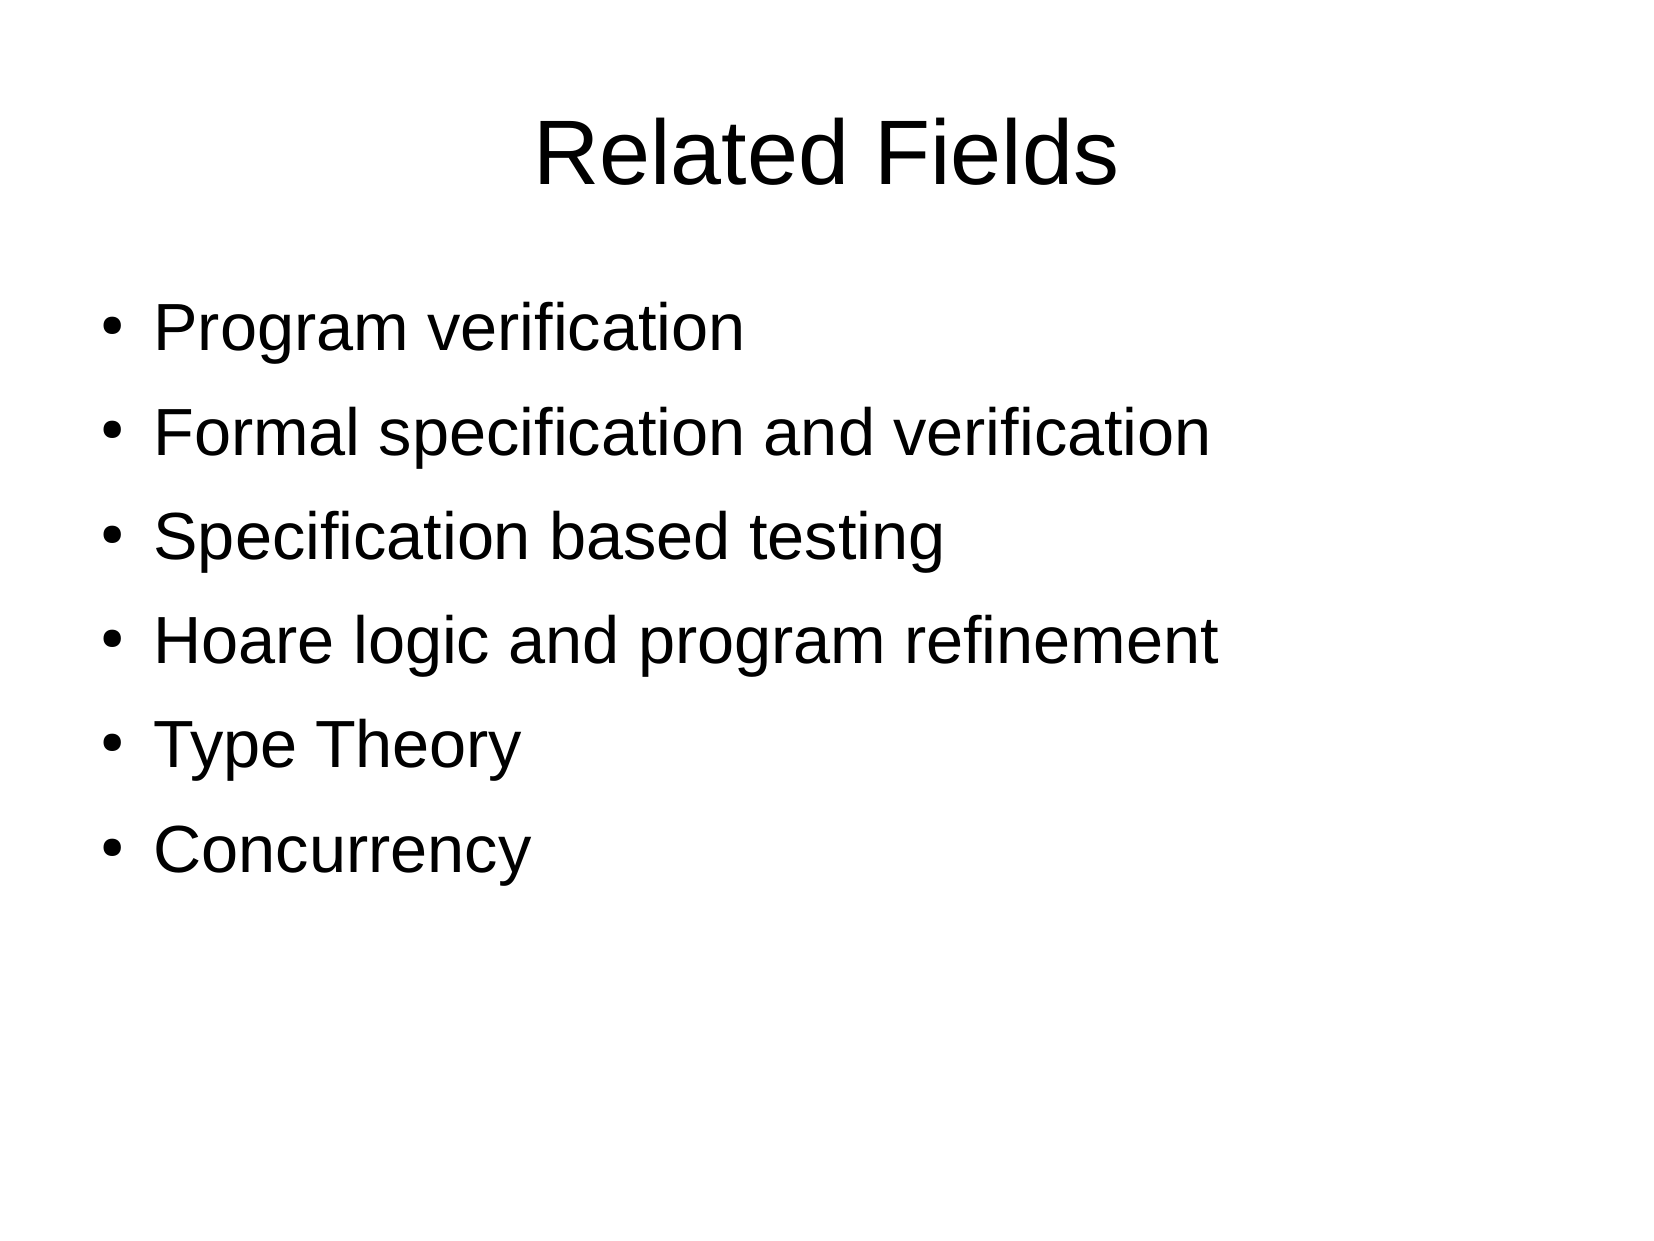

# Related Fields
Program verification
Formal specification and verification
Specification based testing
Hoare logic and program refinement
Type Theory
Concurrency